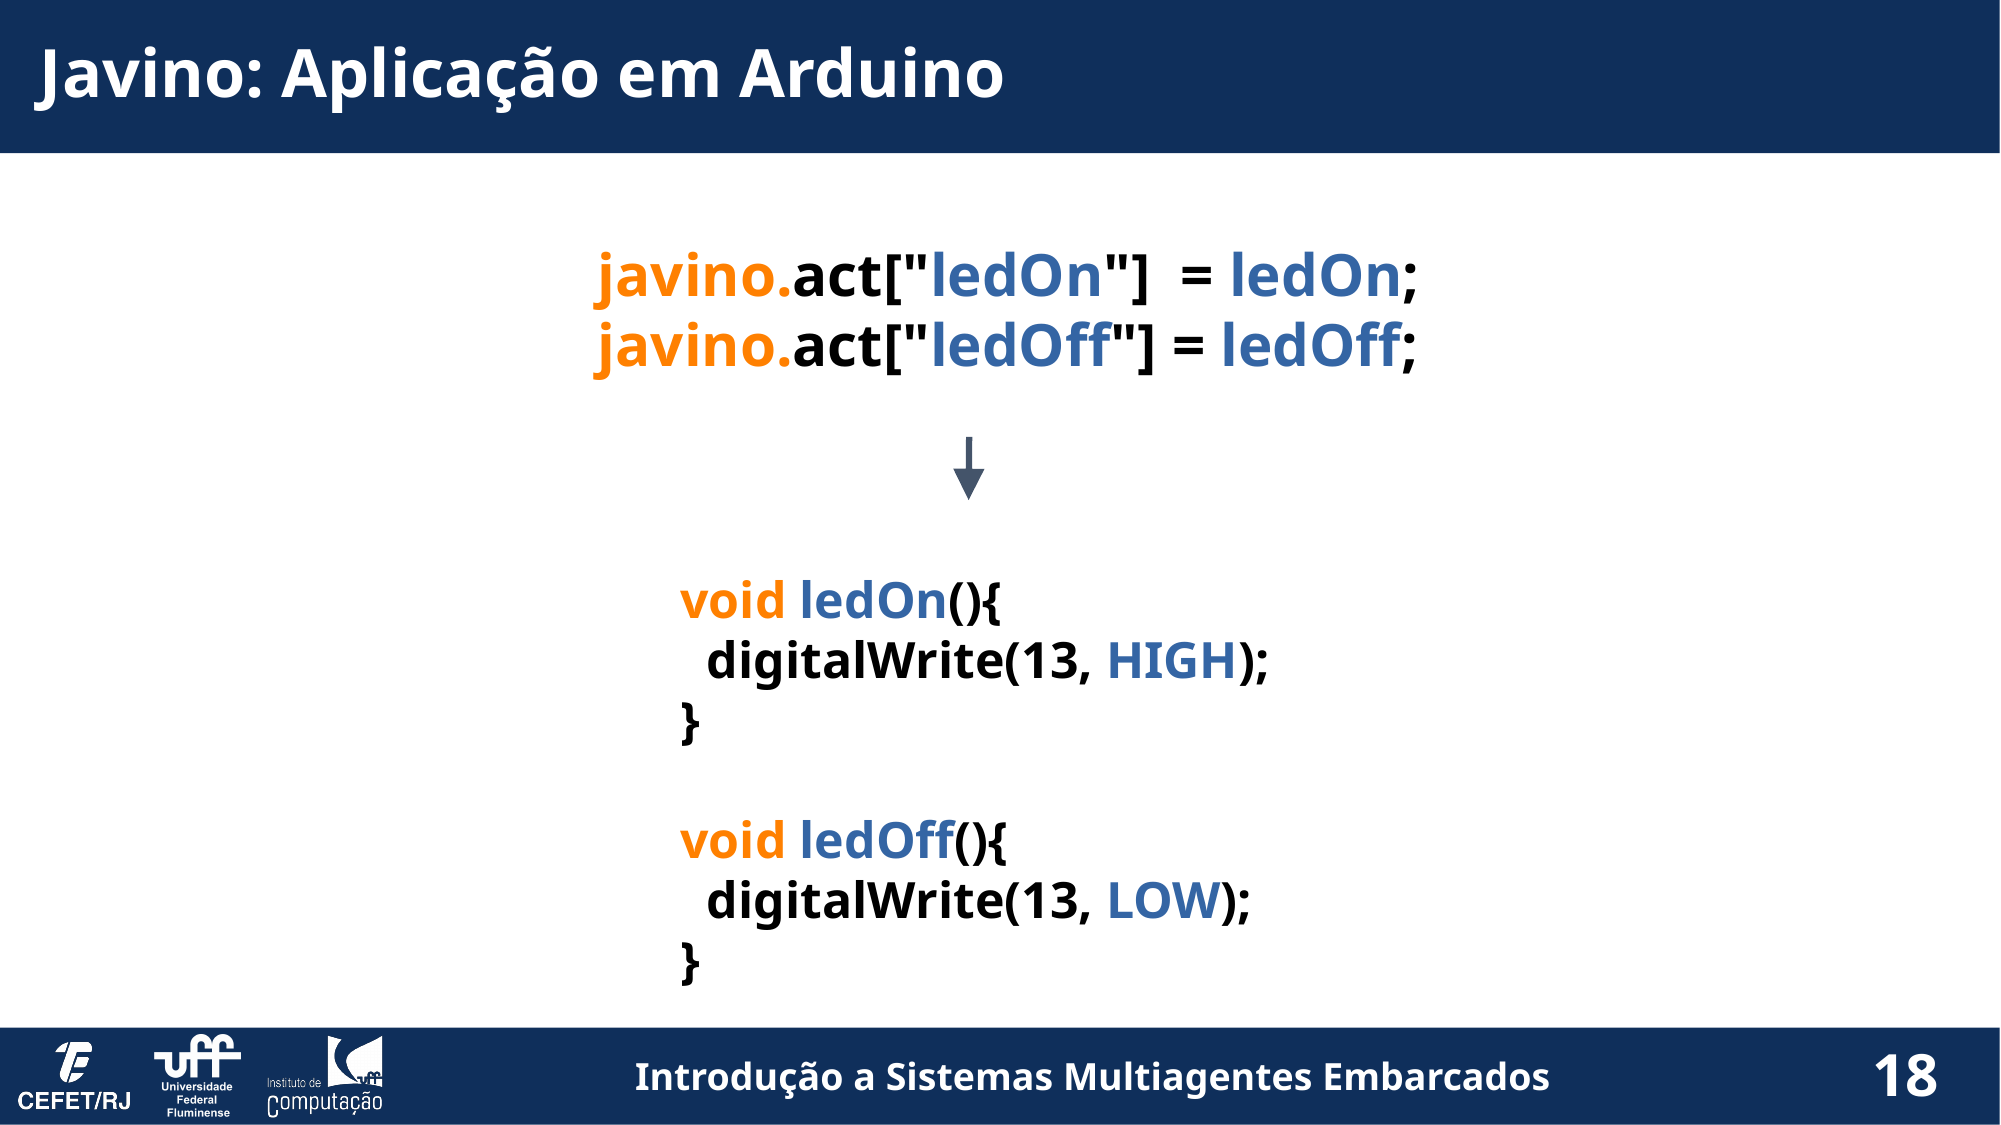

Javino: Aplicação em Arduino
 javino.act["ledOn"] = ledOn;
 javino.act["ledOff"] = ledOff;
void ledOn(){
 digitalWrite(13, HIGH);
}
void ledOff(){
 digitalWrite(13, LOW);
}